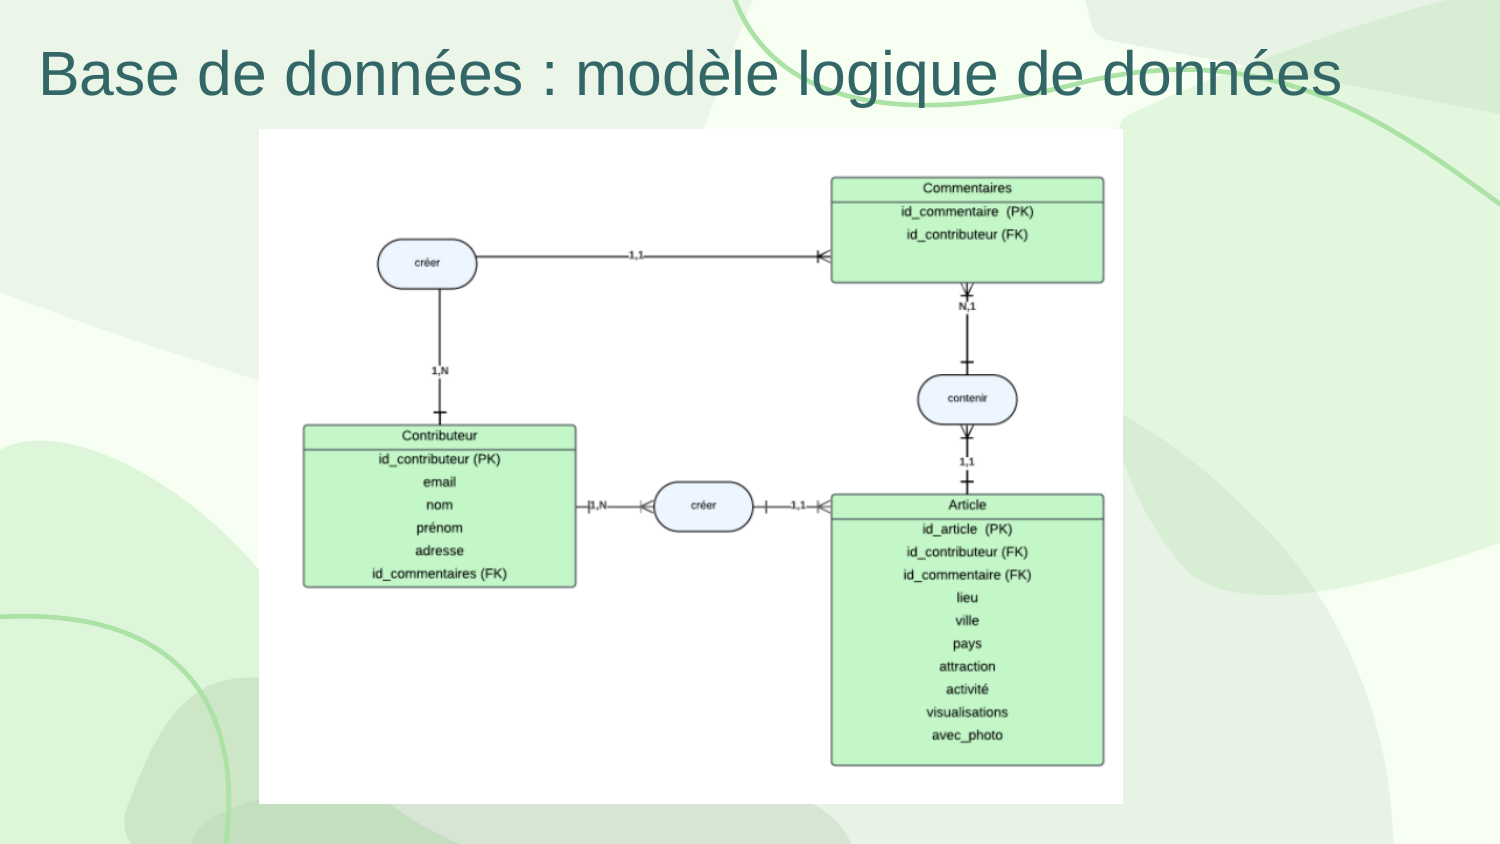

# Base de données : modèle logique de données